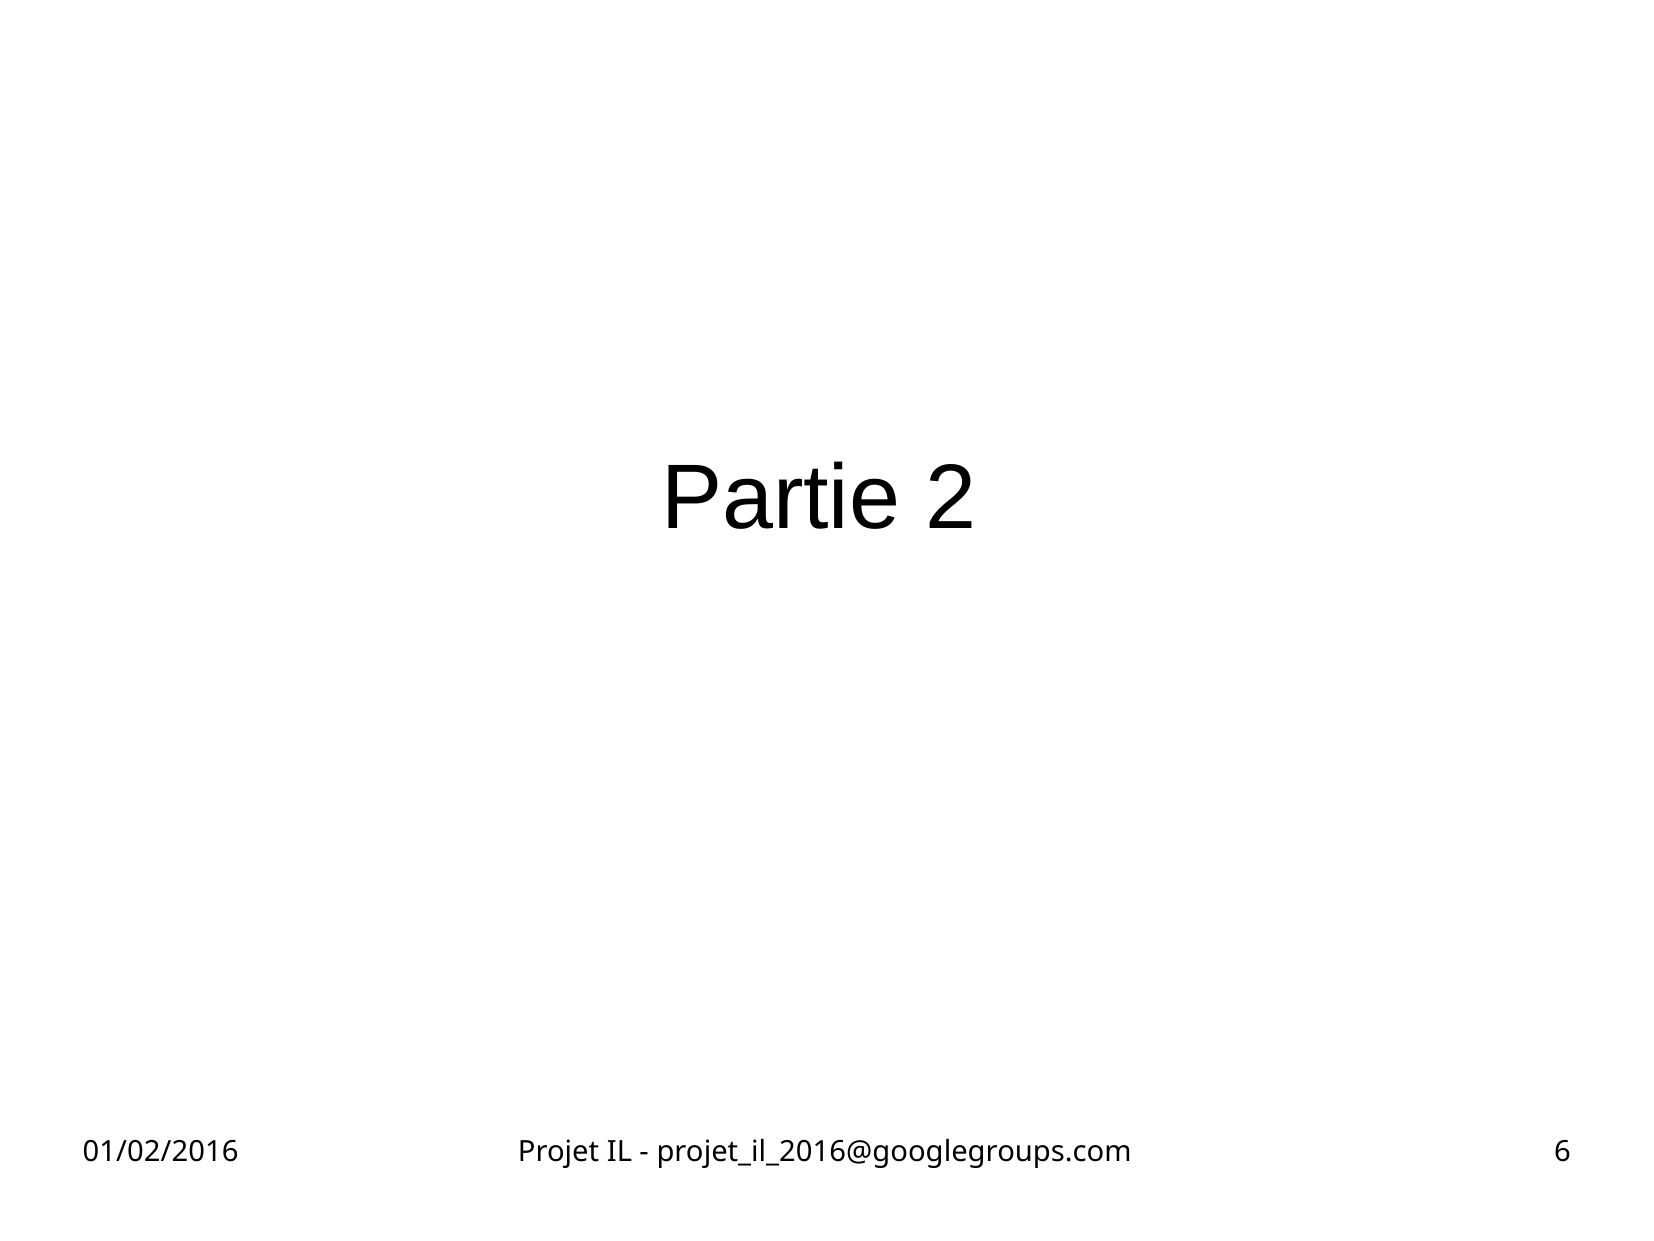

# Partie 2
01/02/2016
Projet IL - projet_il_2016@googlegroups.com
6